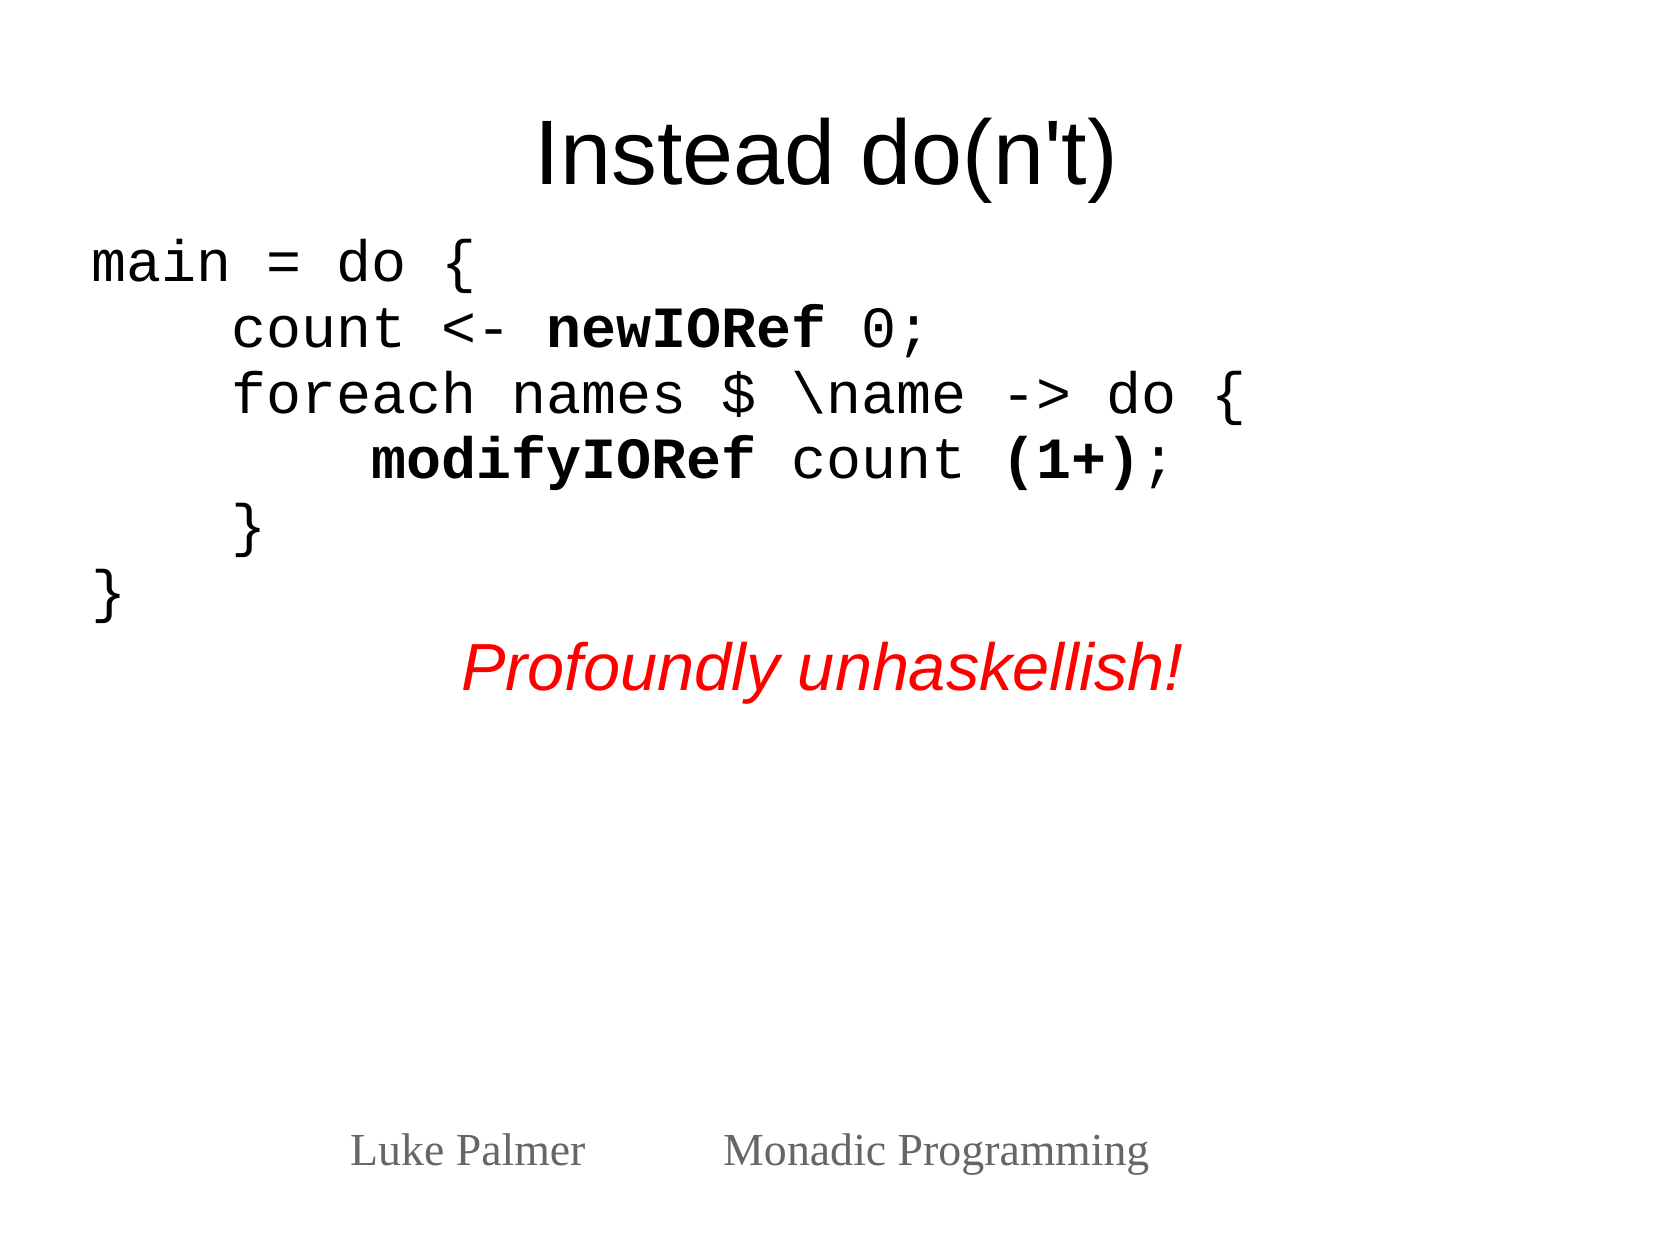

# Instead do(n't)
main = do {
 count <- newIORef 0;
 foreach names $ \name -> do {
 modifyIORef count (1+);
 }
}
Profoundly unhaskellish!